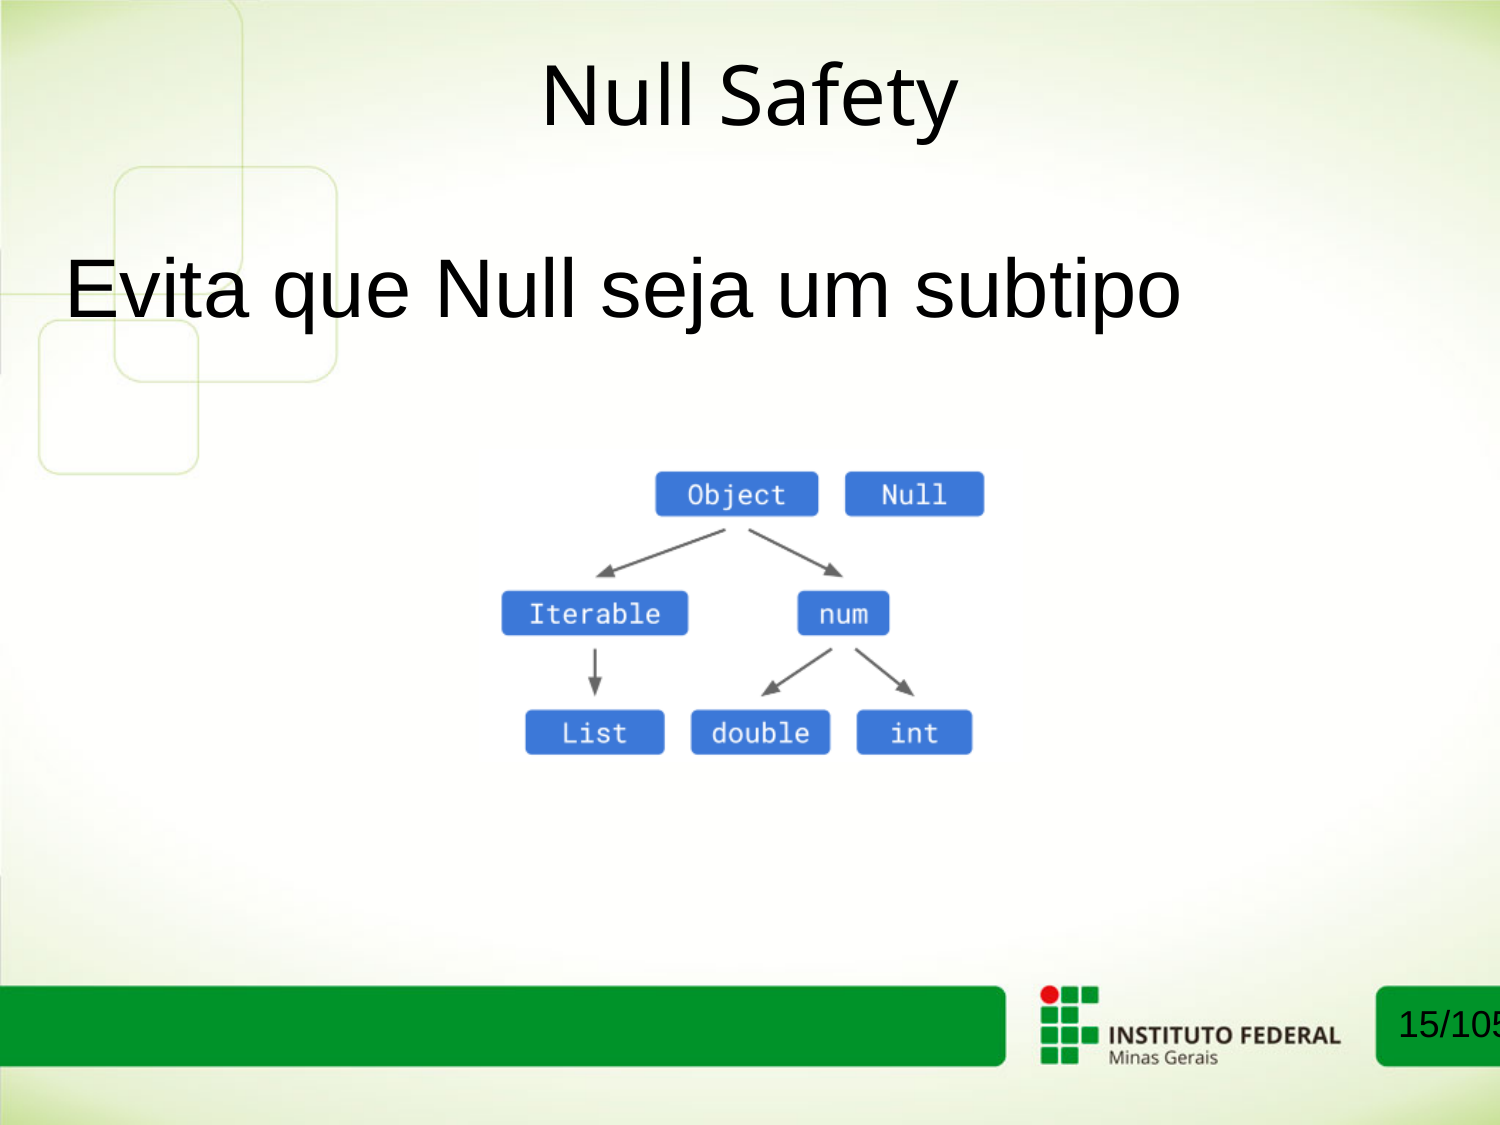

Null Safety
Evita que Null seja um subtipo